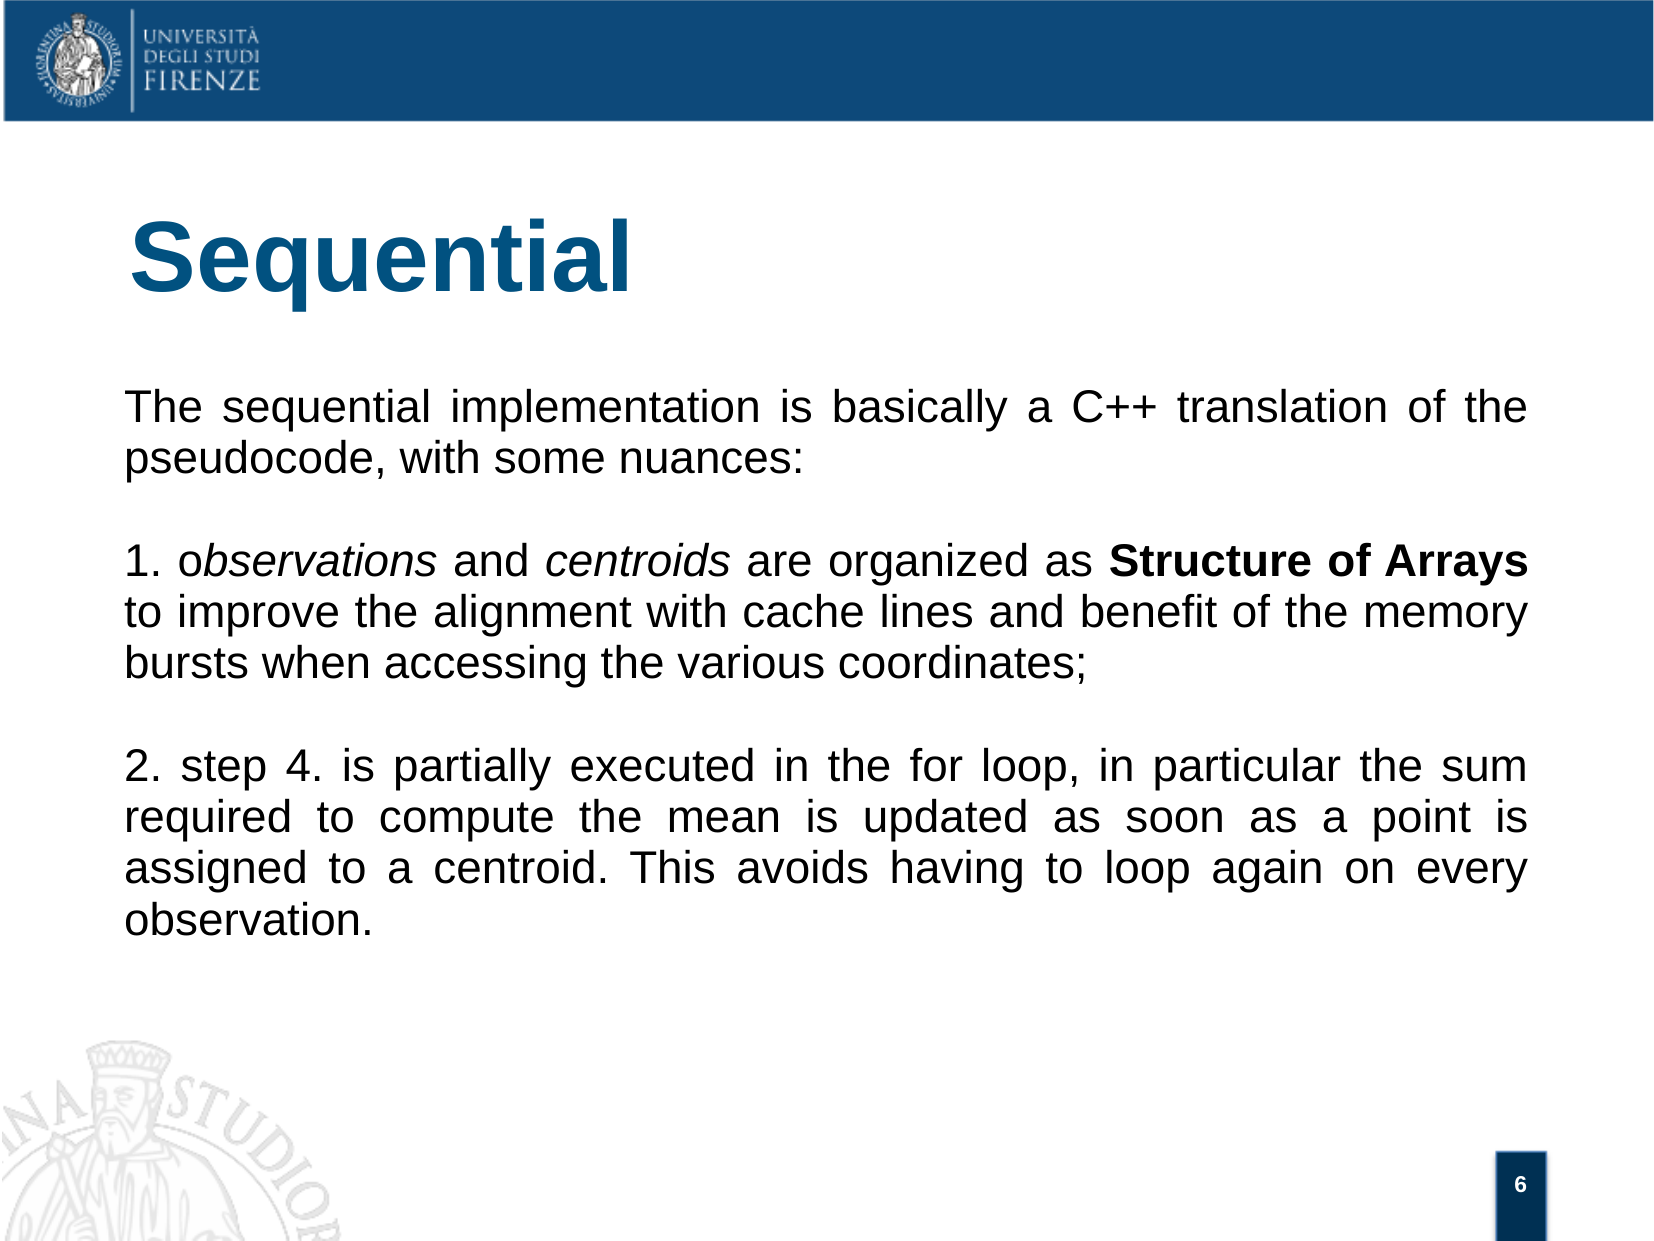

Sequential
The sequential implementation is basically a C++ translation of the pseudocode, with some nuances:
 observations and centroids are organized as Structure of Arrays to improve the alignment with cache lines and benefit of the memory bursts when accessing the various coordinates;
 step 4. is partially executed in the for loop, in particular the sum required to compute the mean is updated as soon as a point is assigned to a centroid. This avoids having to loop again on every observation.
6